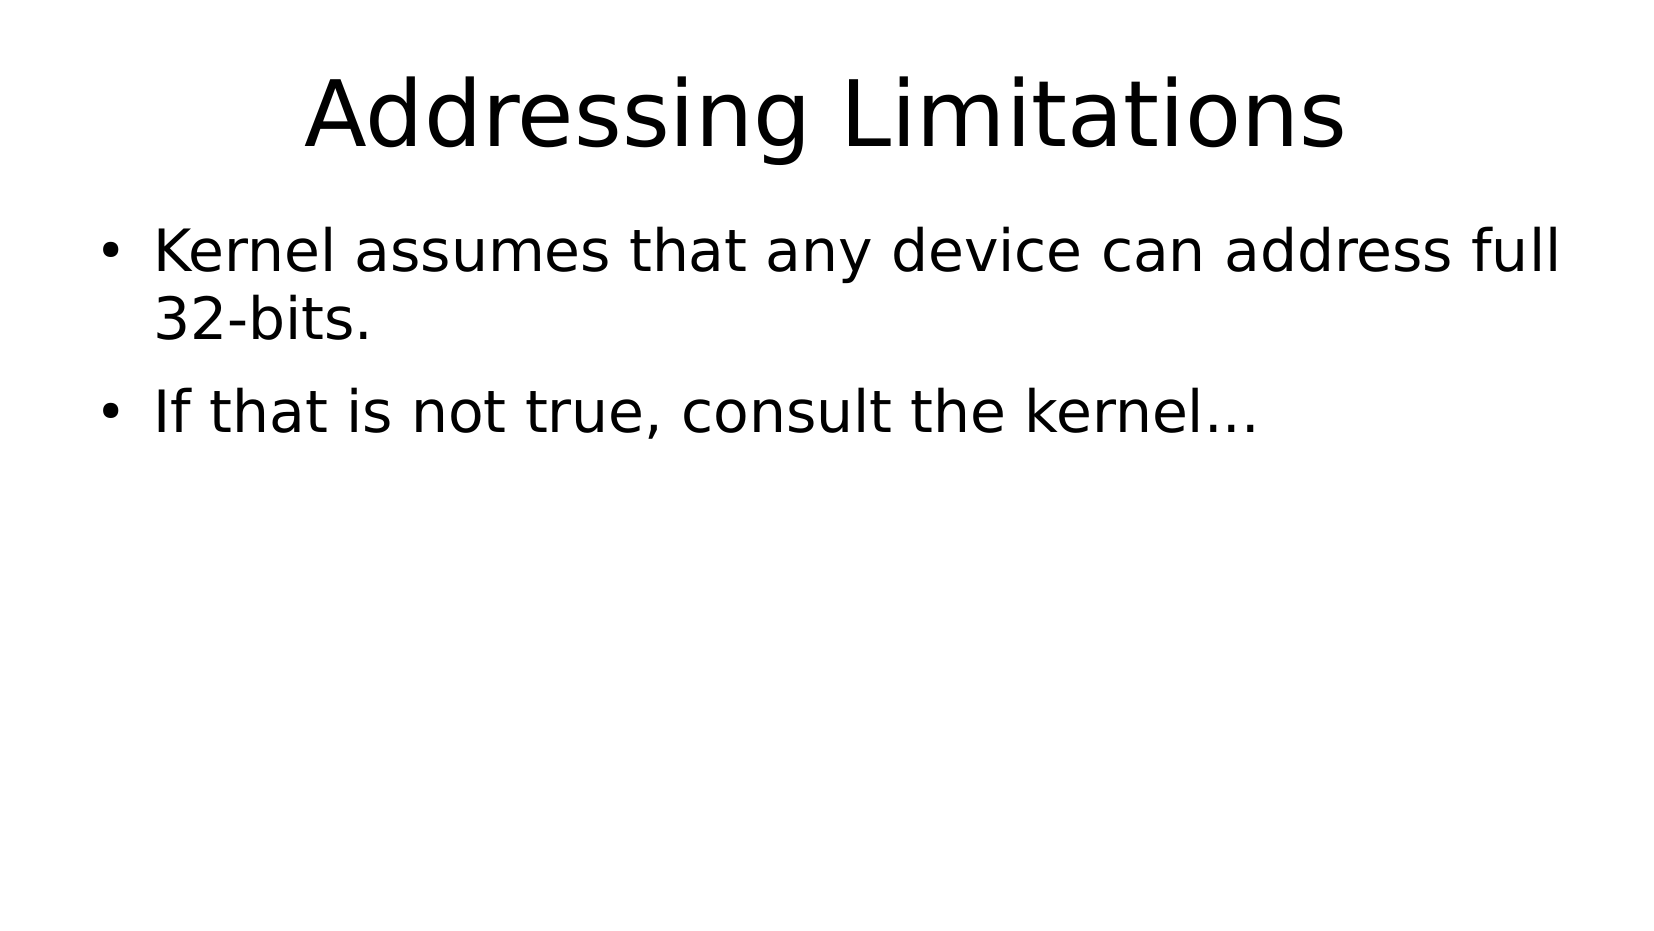

# Addressing Limitations
Kernel assumes that any device can address full 32-bits.
If that is not true, consult the kernel...